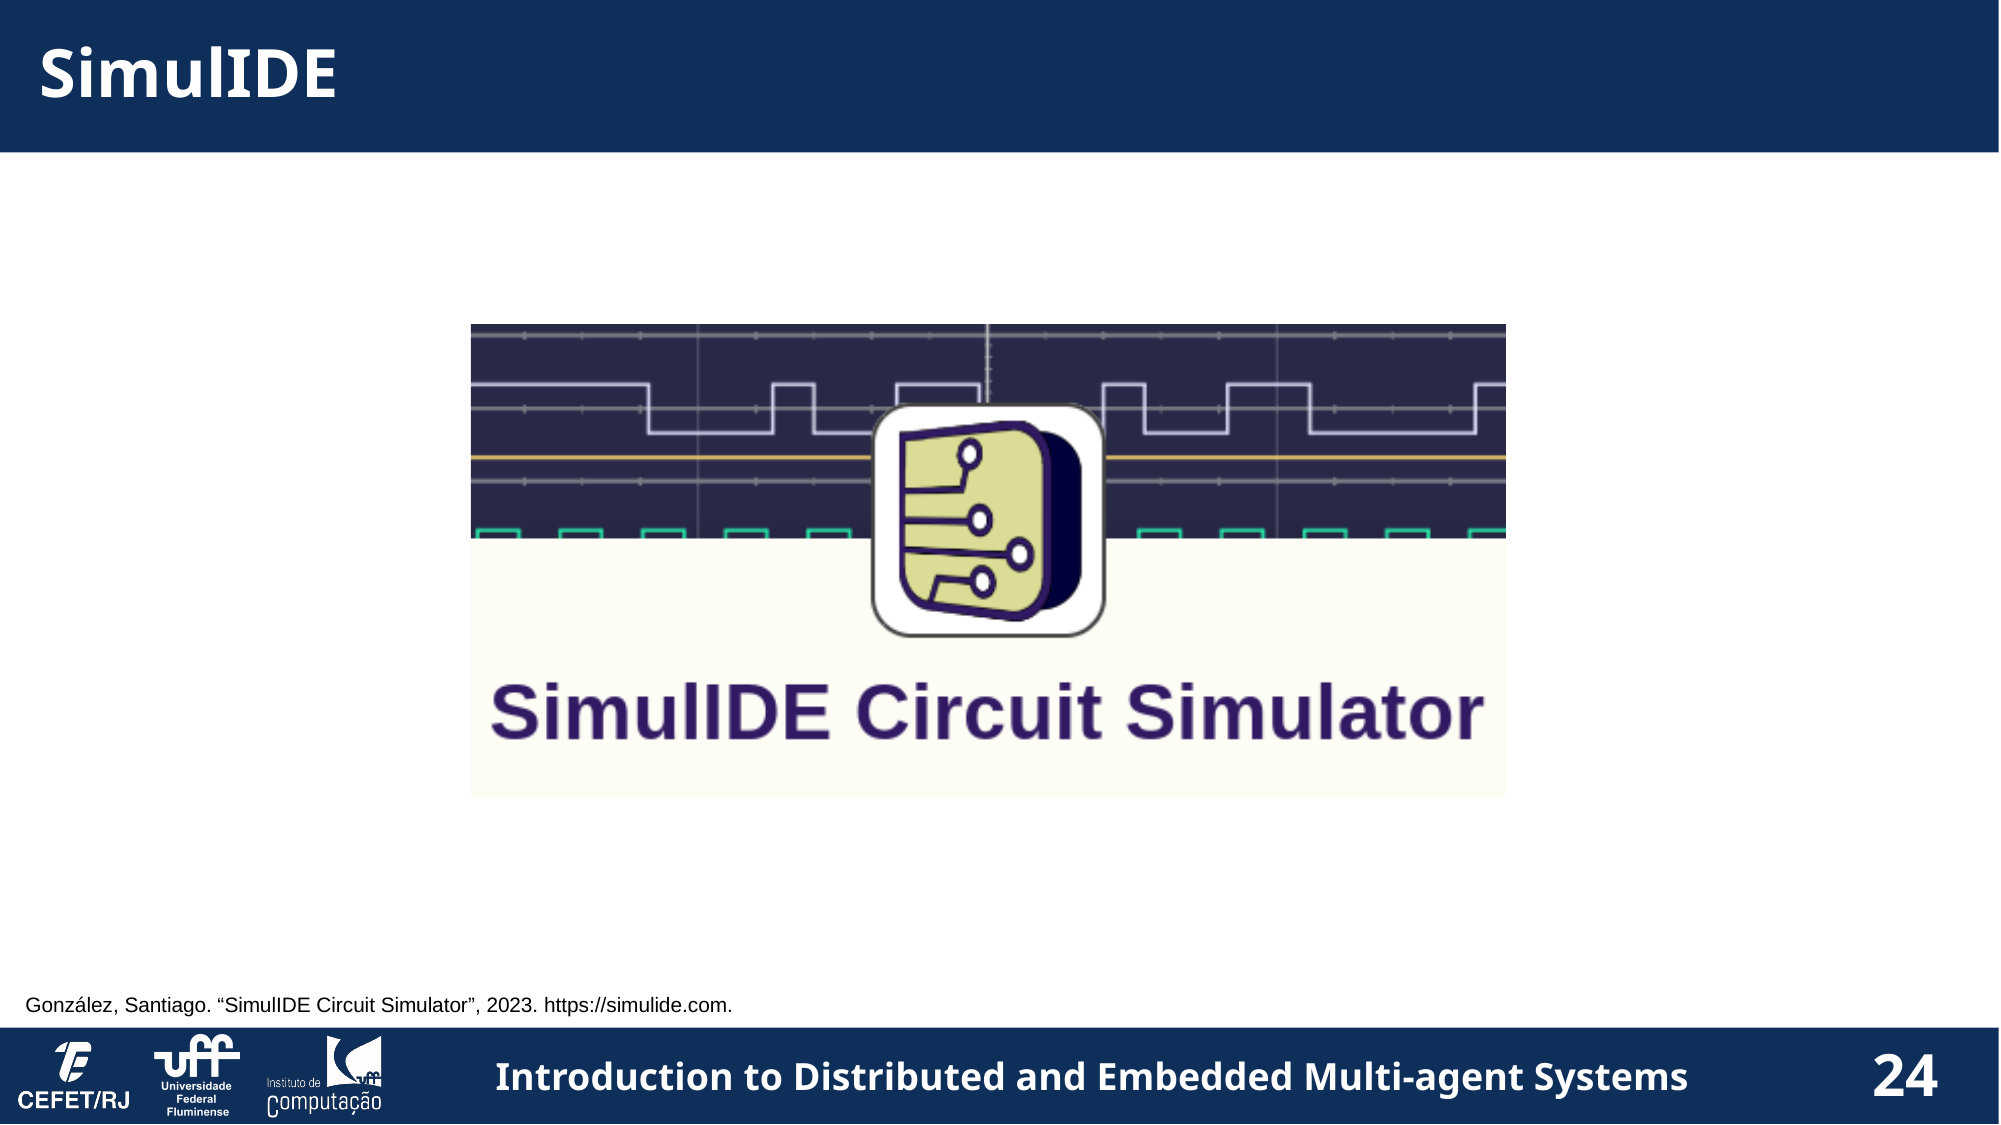

SimulIDE
González, Santiago. “SimulIDE Circuit Simulator”, 2023. https://simulide.com.